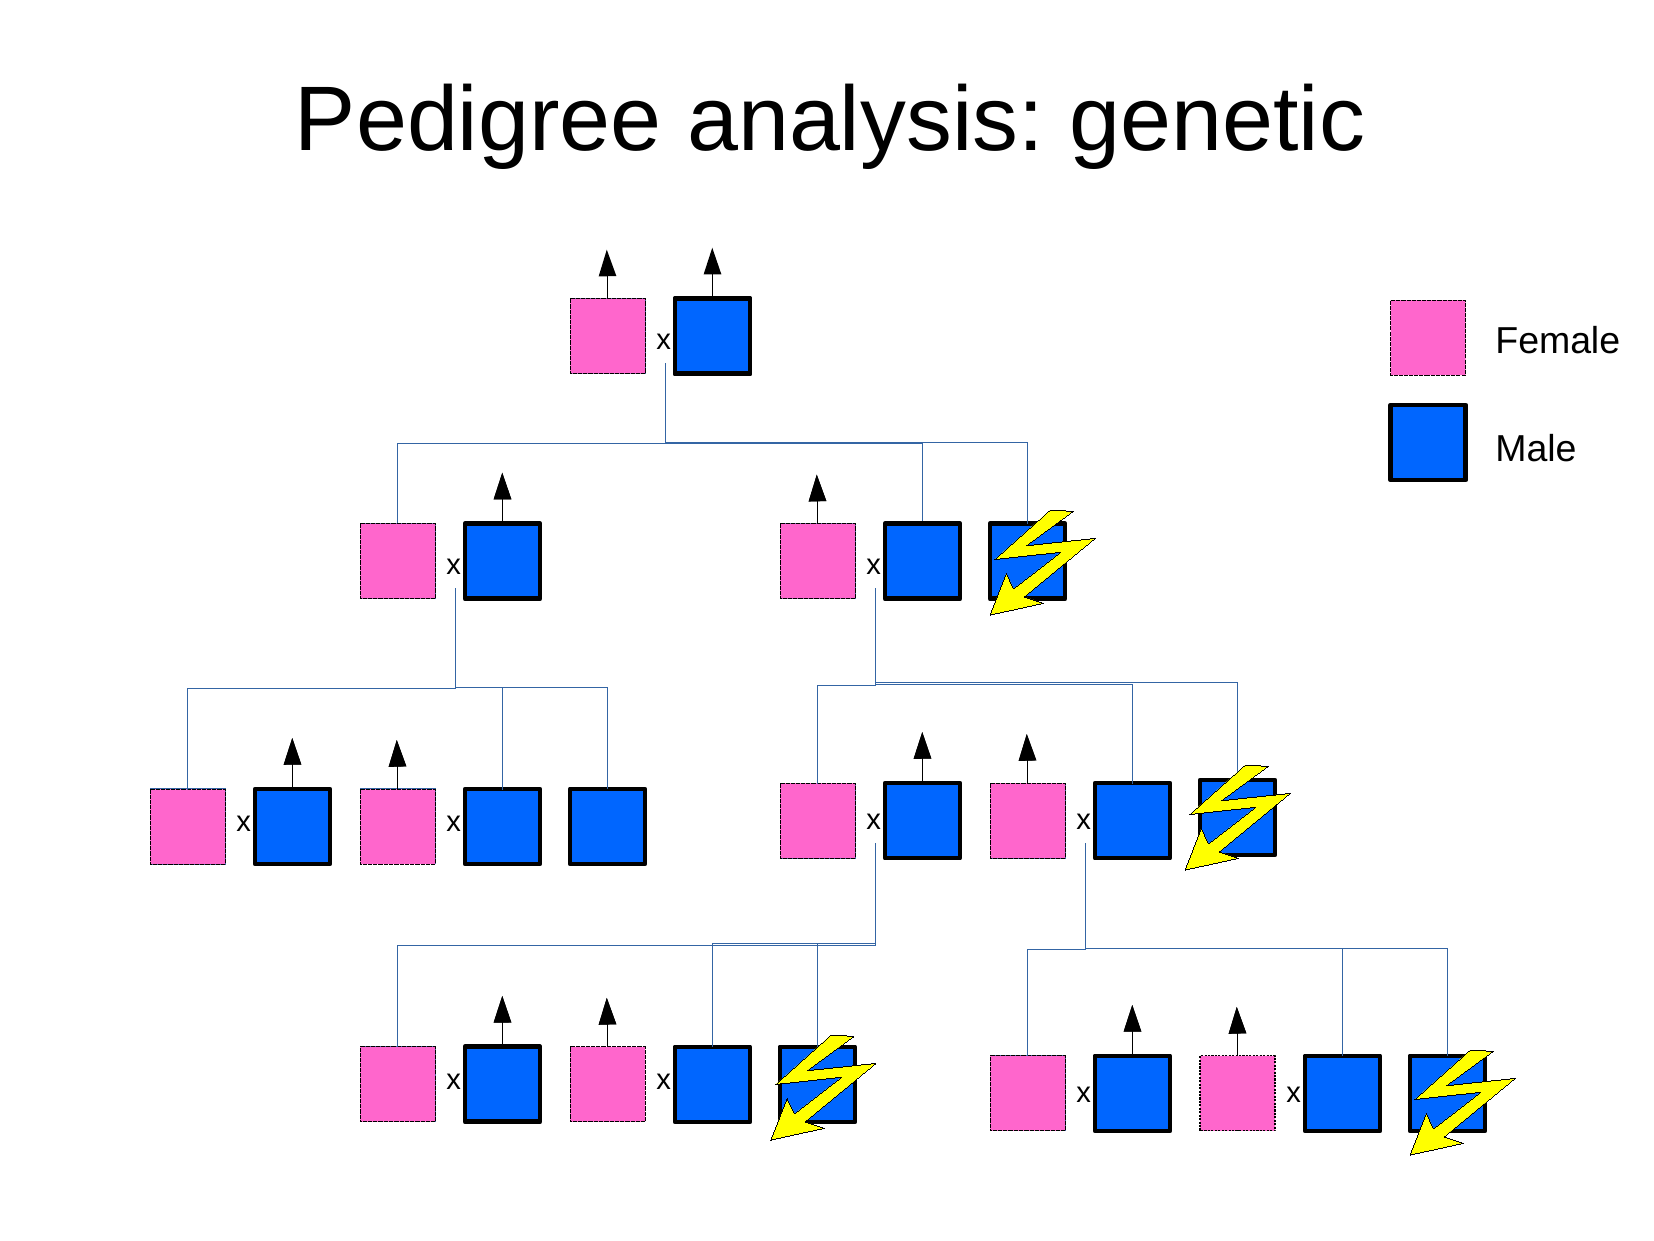

# Pedigree analysis: genetic
Female
x
Male
x
x
x
x
x
x
x
x
x
x